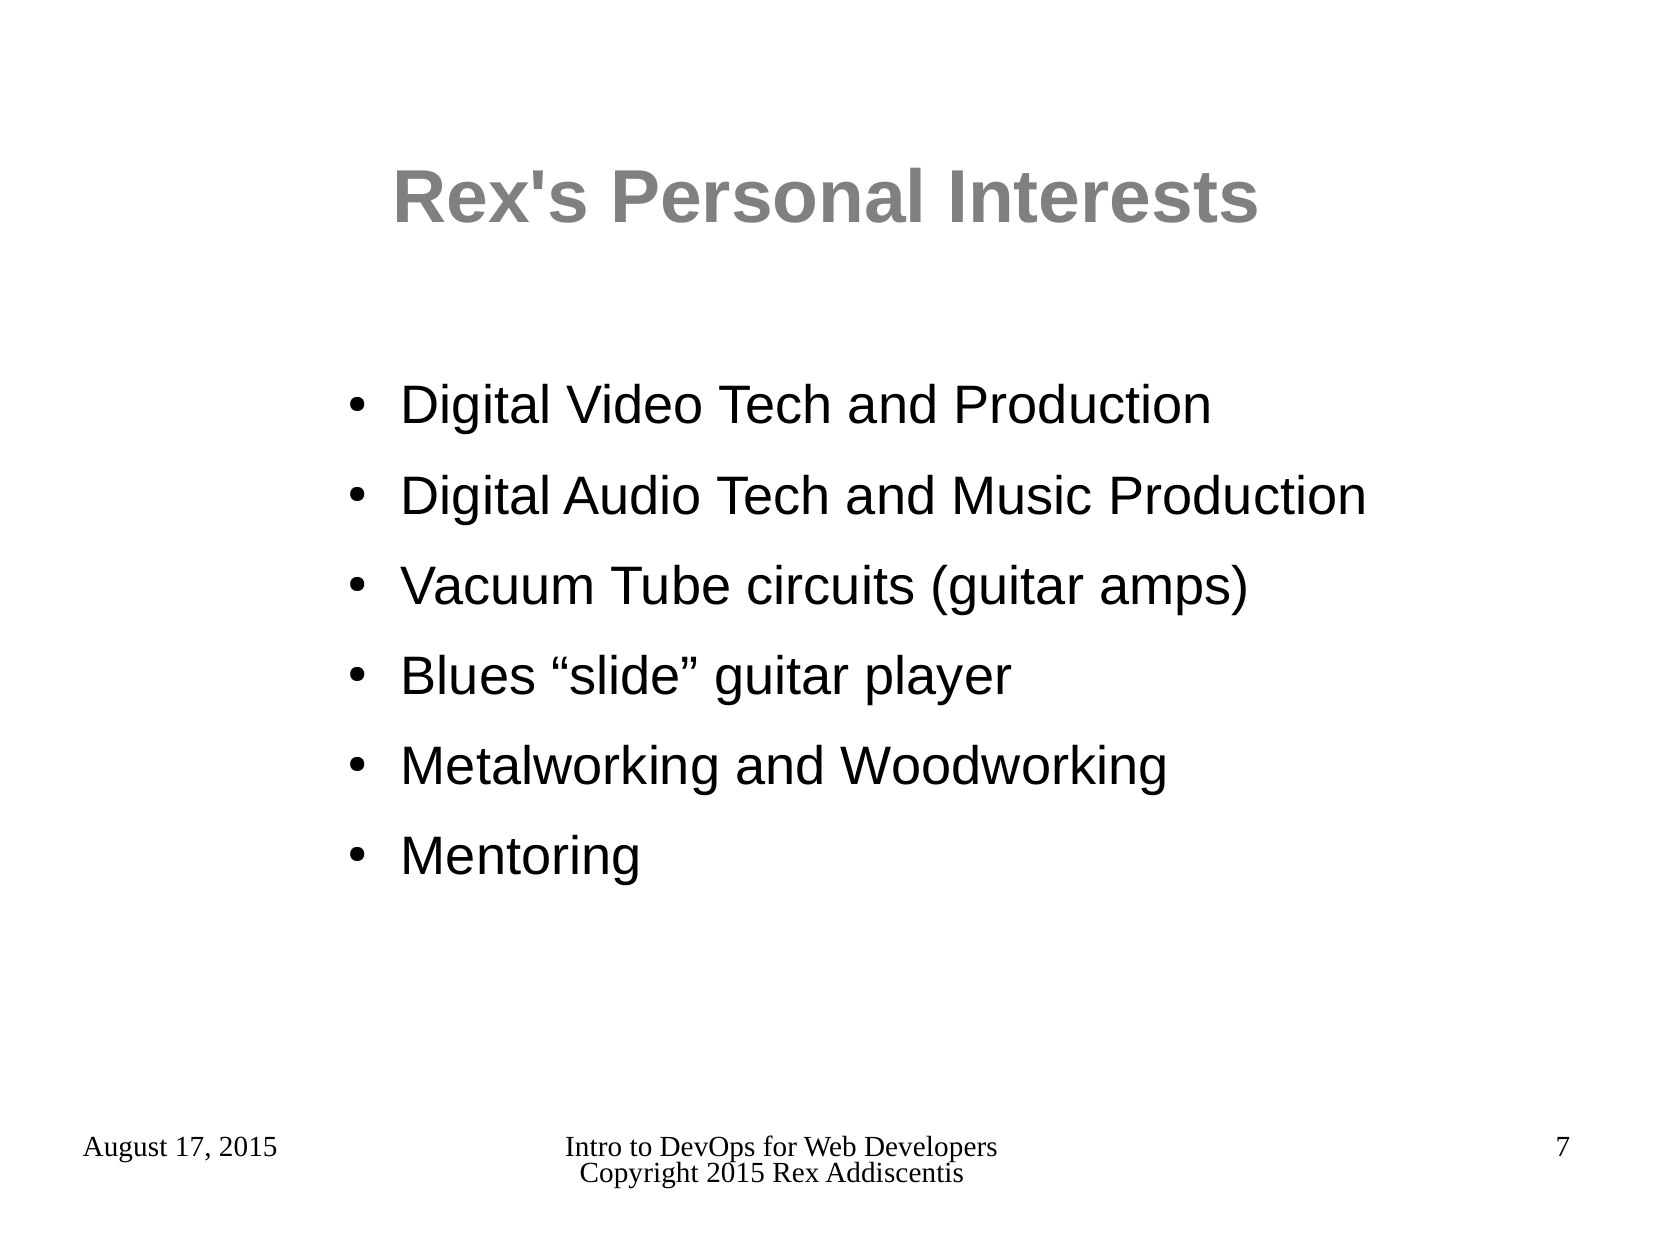

# Rex's Personal Interests
Digital Video Tech and Production
Digital Audio Tech and Music Production
Vacuum Tube circuits (guitar amps)
Blues “slide” guitar player
Metalworking and Woodworking
Mentoring
August 17, 2015
Intro to DevOps for Web Developers Copyright 2015 Rex Addiscentis
7